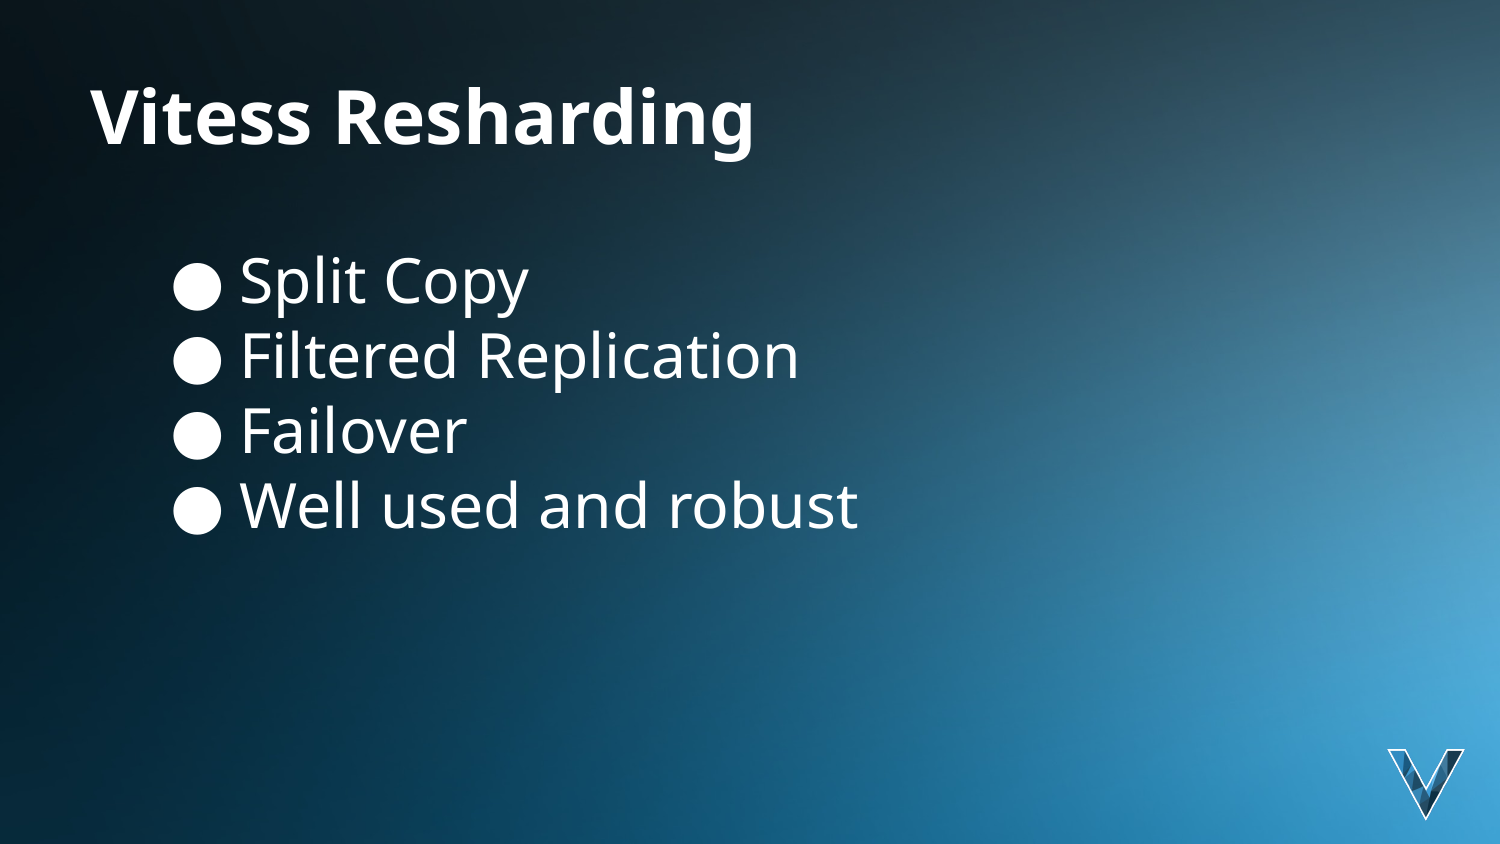

# Vitess Resharding
Split Copy
Filtered Replication
Failover
Well used and robust